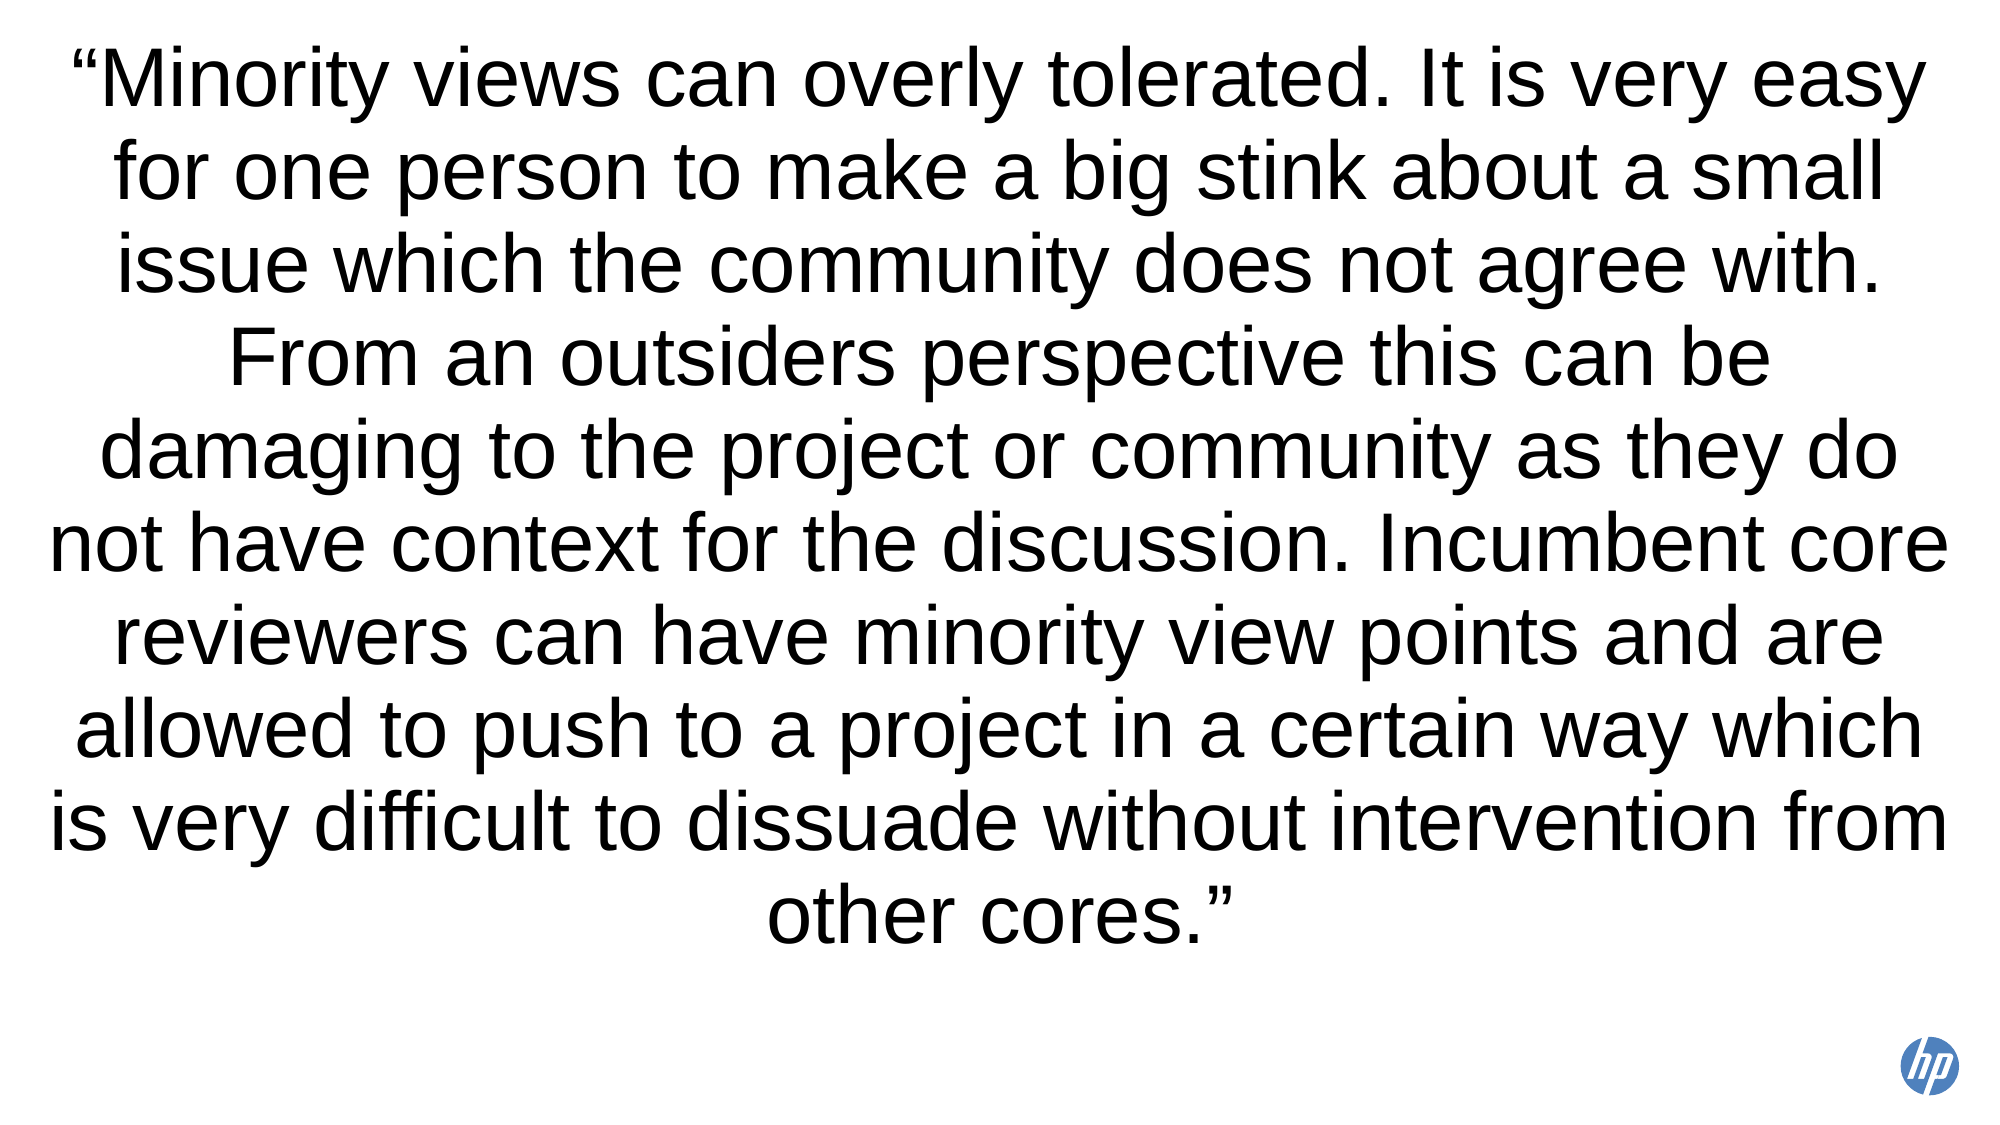

“Minority views can overly tolerated. It is very easy for one person to make a big stink about a small issue which the community does not agree with. From an outsiders perspective this can be damaging to the project or community as they do not have context for the discussion. Incumbent core reviewers can have minority view points and are allowed to push to a project in a certain way which is very difficult to dissuade without intervention from other cores.”